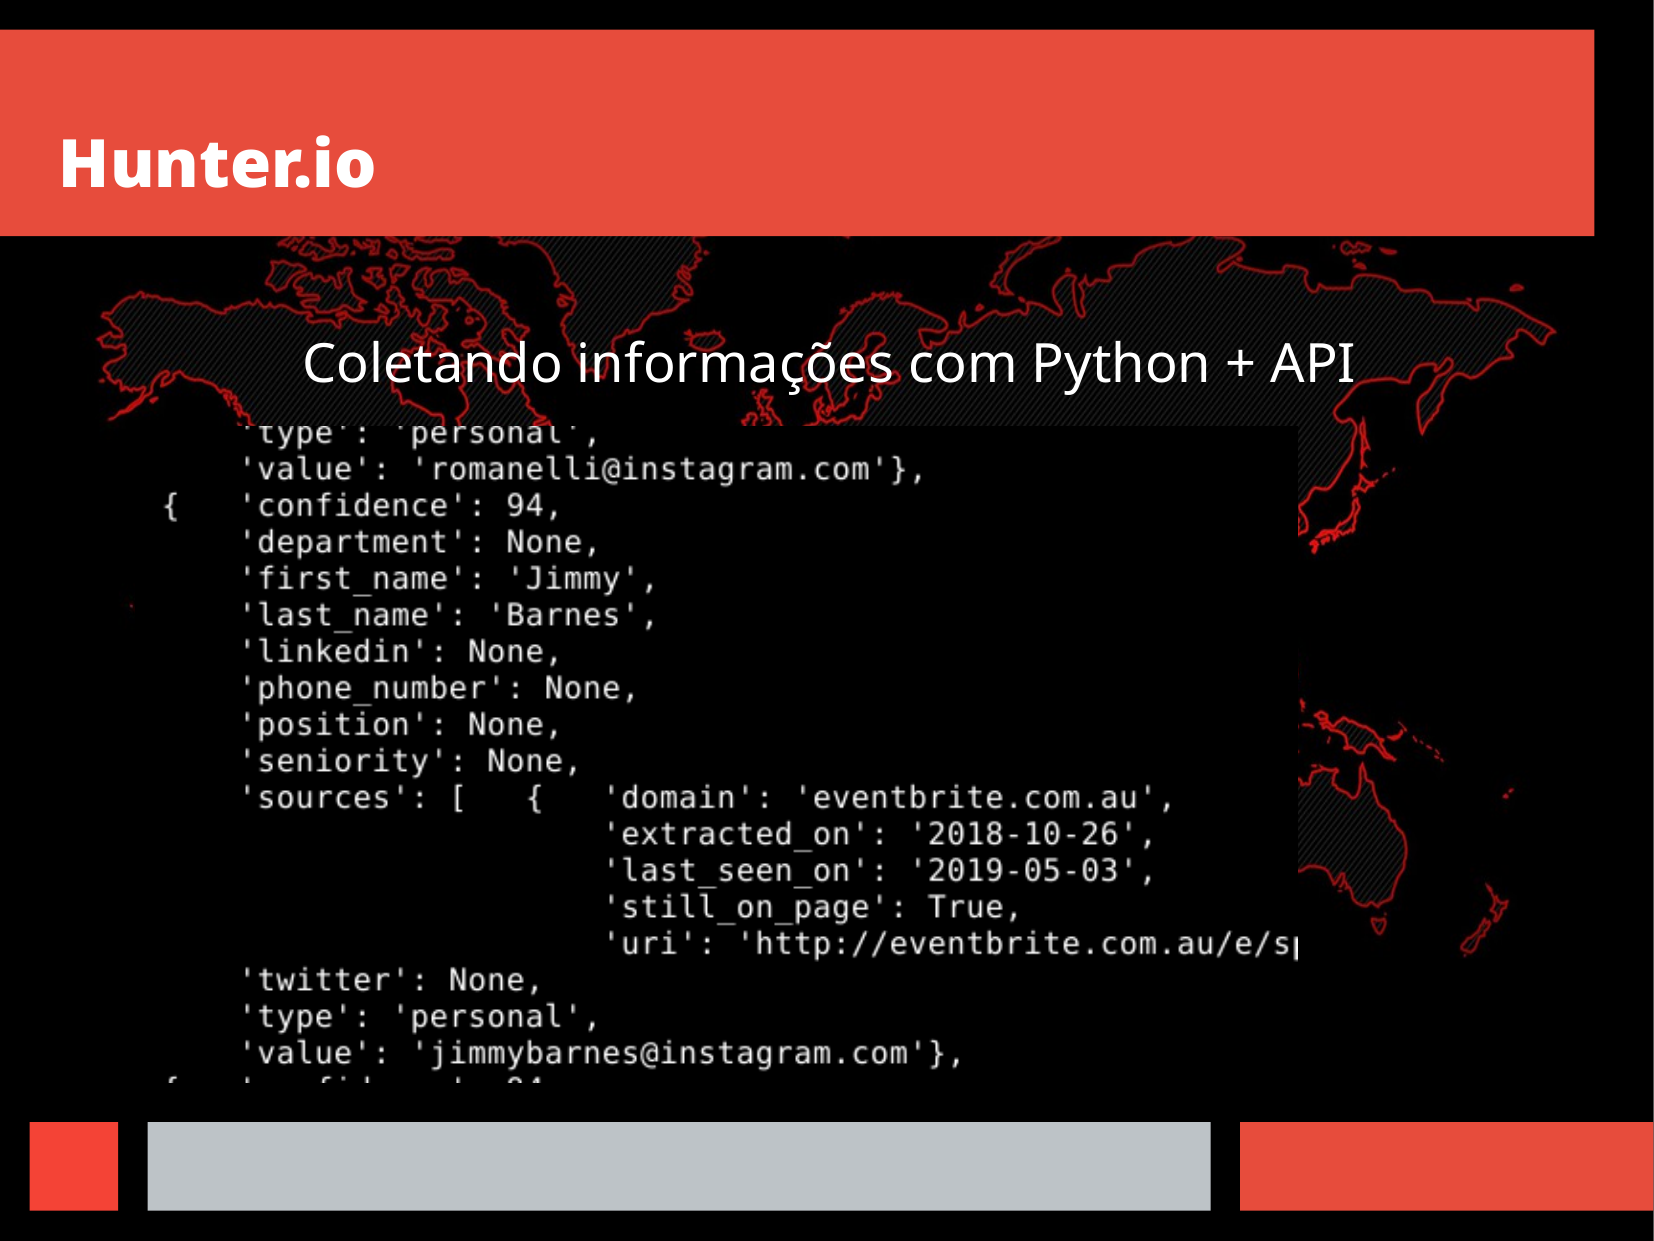

# Hunter.io
Coletando informações com Python + API